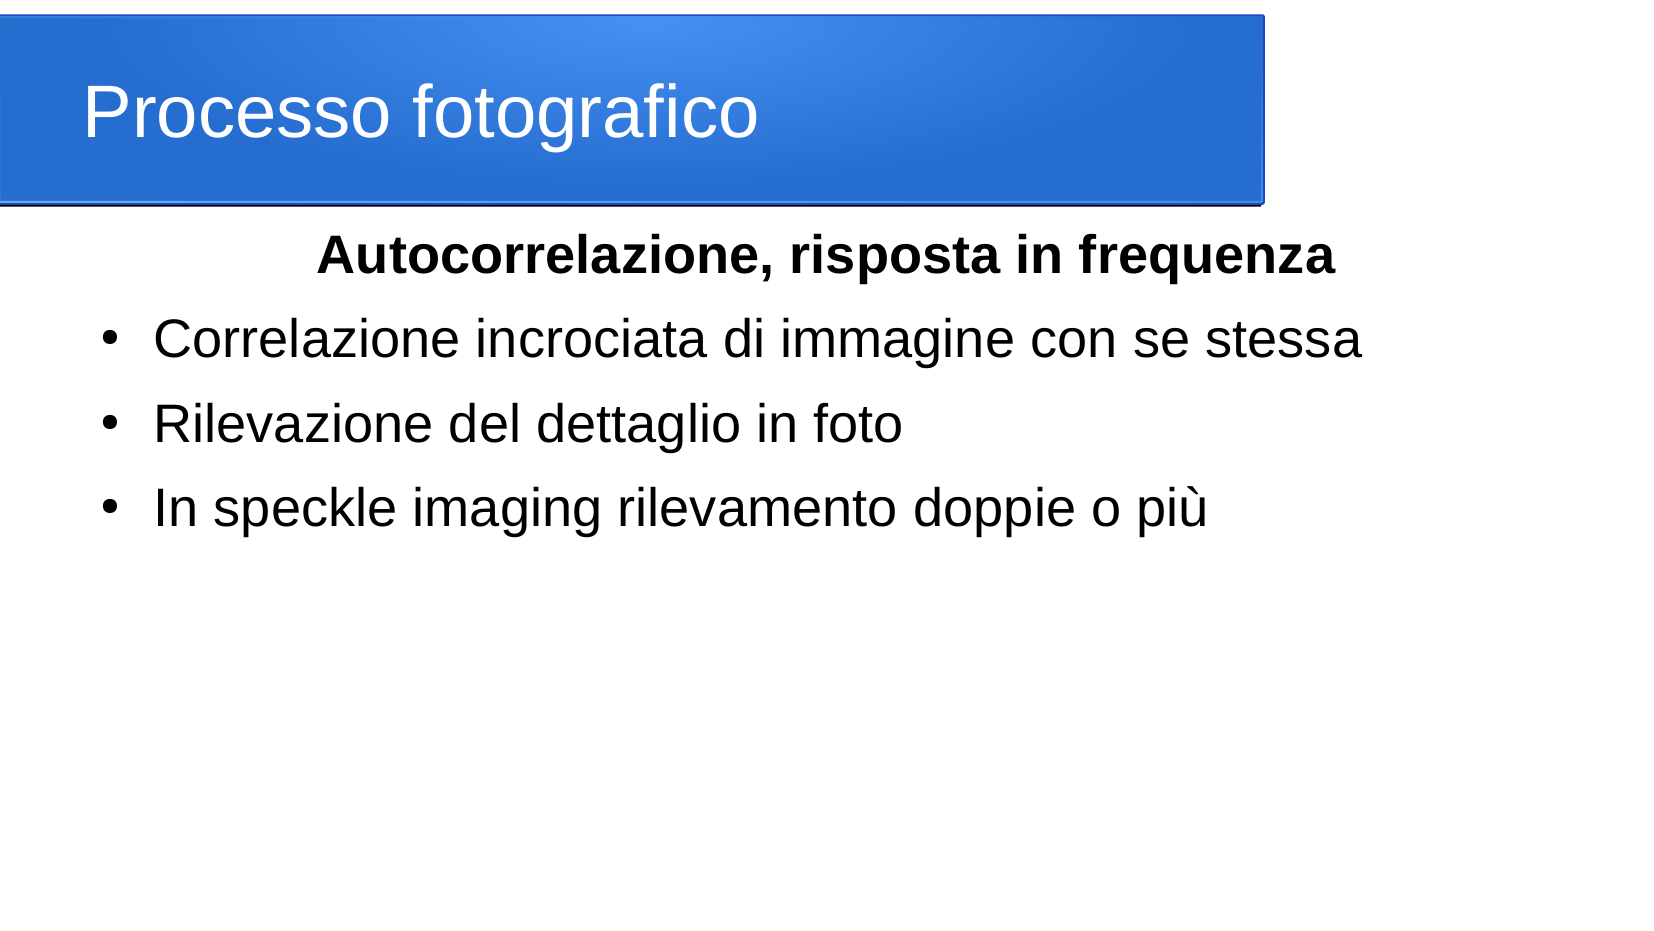

# Processo fotografico
Autocorrelazione, risposta in frequenza
Correlazione incrociata di immagine con se stessa
Rilevazione del dettaglio in foto
In speckle imaging rilevamento doppie o più